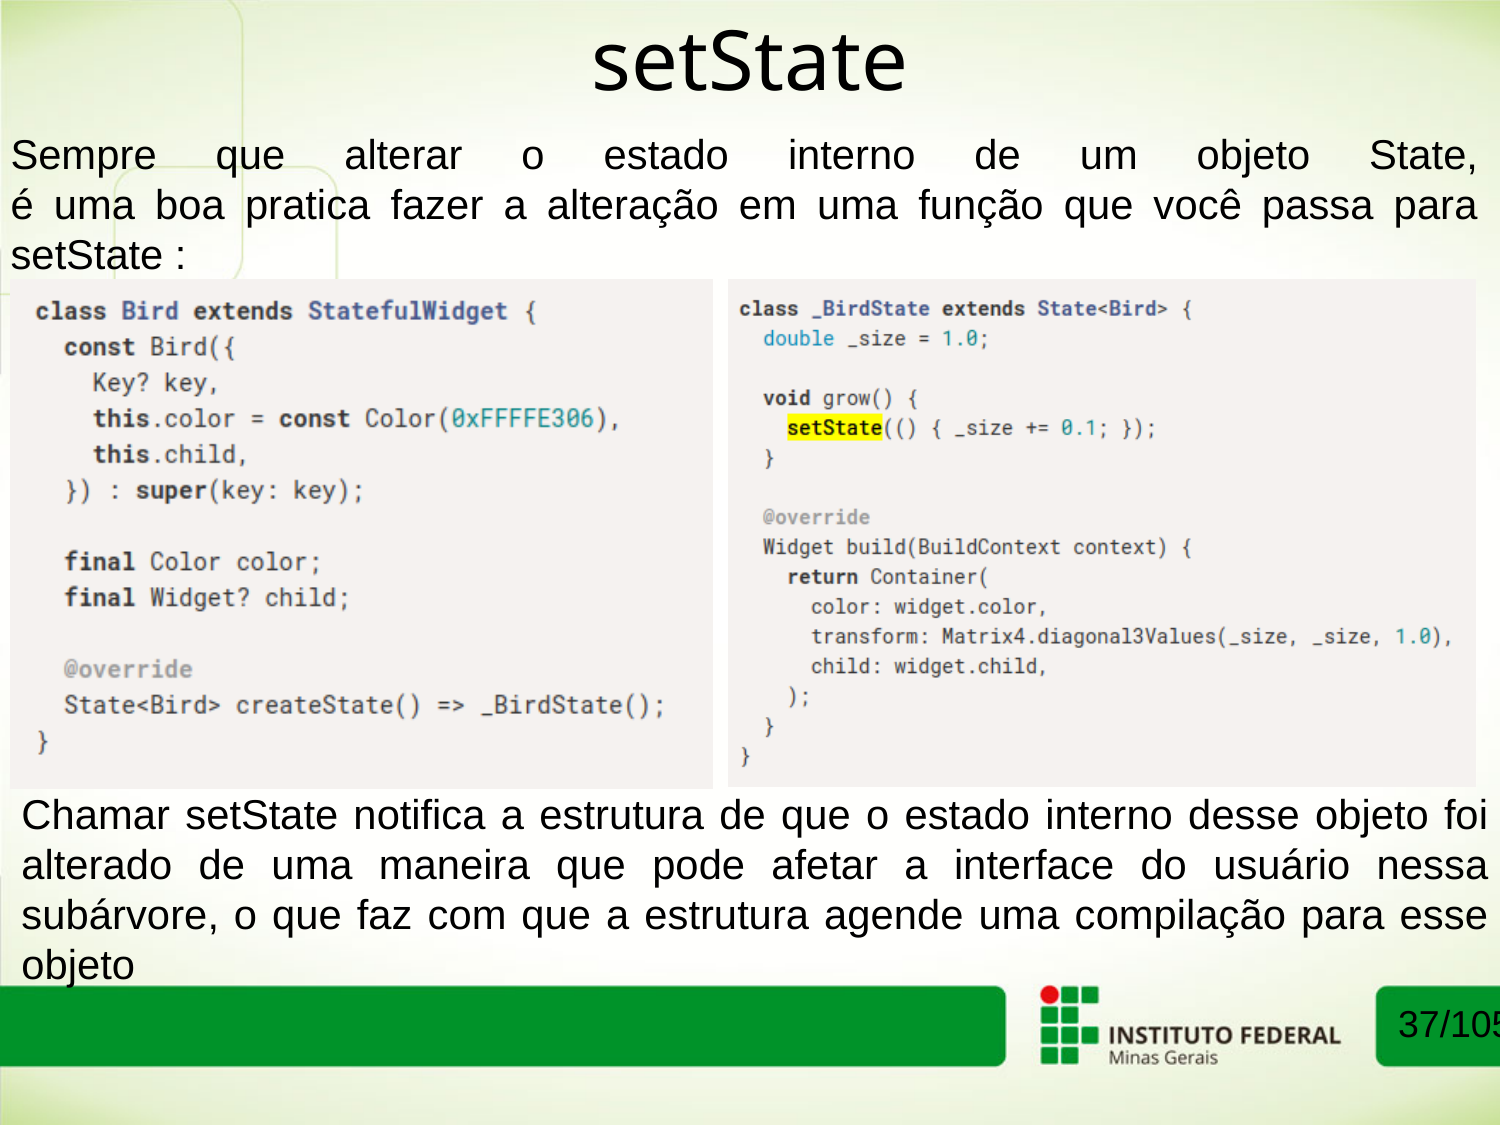

setState
Sempre que alterar o estado interno de um objeto State,
é uma boa pratica fazer a alteração em uma função que você passa para setState :
Chamar setState notifica a estrutura de que o estado interno desse objeto foi alterado de uma maneira que pode afetar a interface do usuário nessa subárvore, o que faz com que a estrutura agende uma compilação para esse objeto